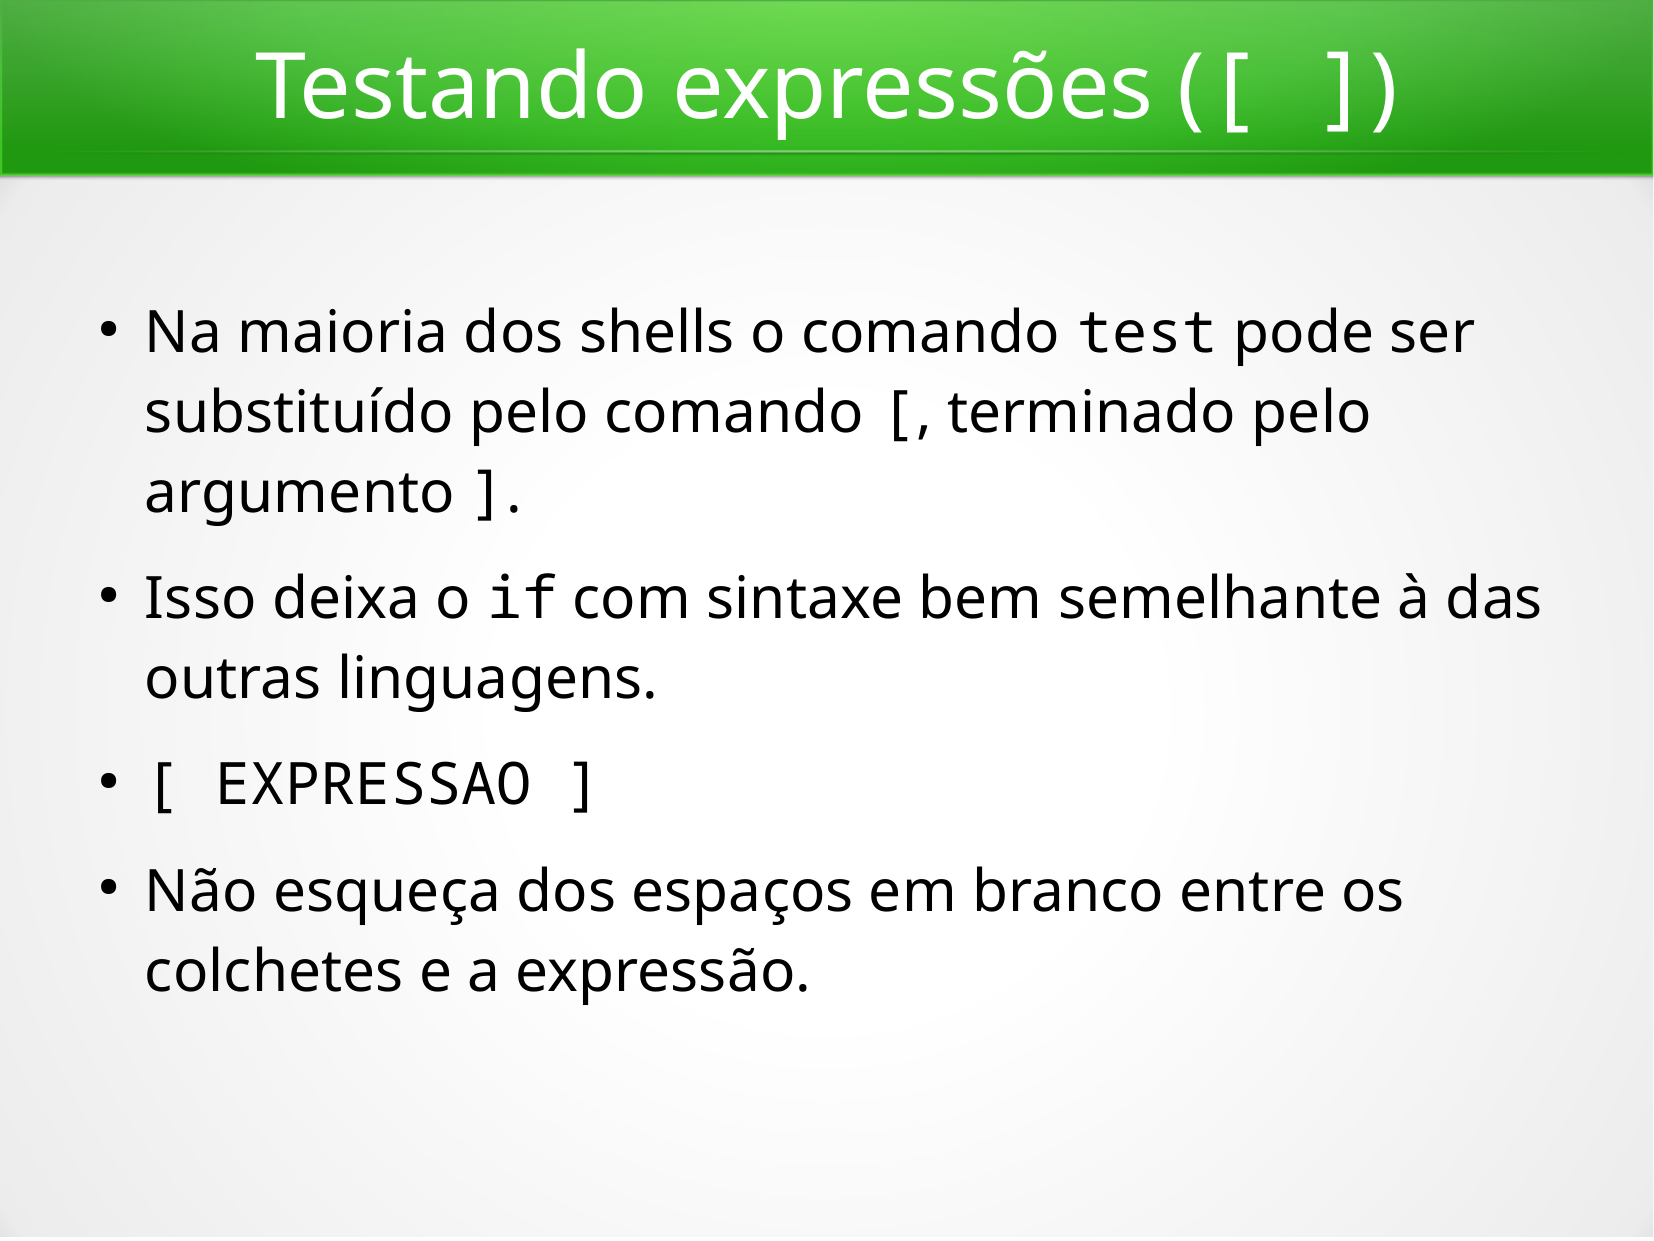

# Testando expressões ([ ])
Na maioria dos shells o comando test pode ser substituído pelo comando [, terminado pelo argumento ].
Isso deixa o if com sintaxe bem semelhante à das outras linguagens.
[ EXPRESSAO ]
Não esqueça dos espaços em branco entre os colchetes e a expressão.